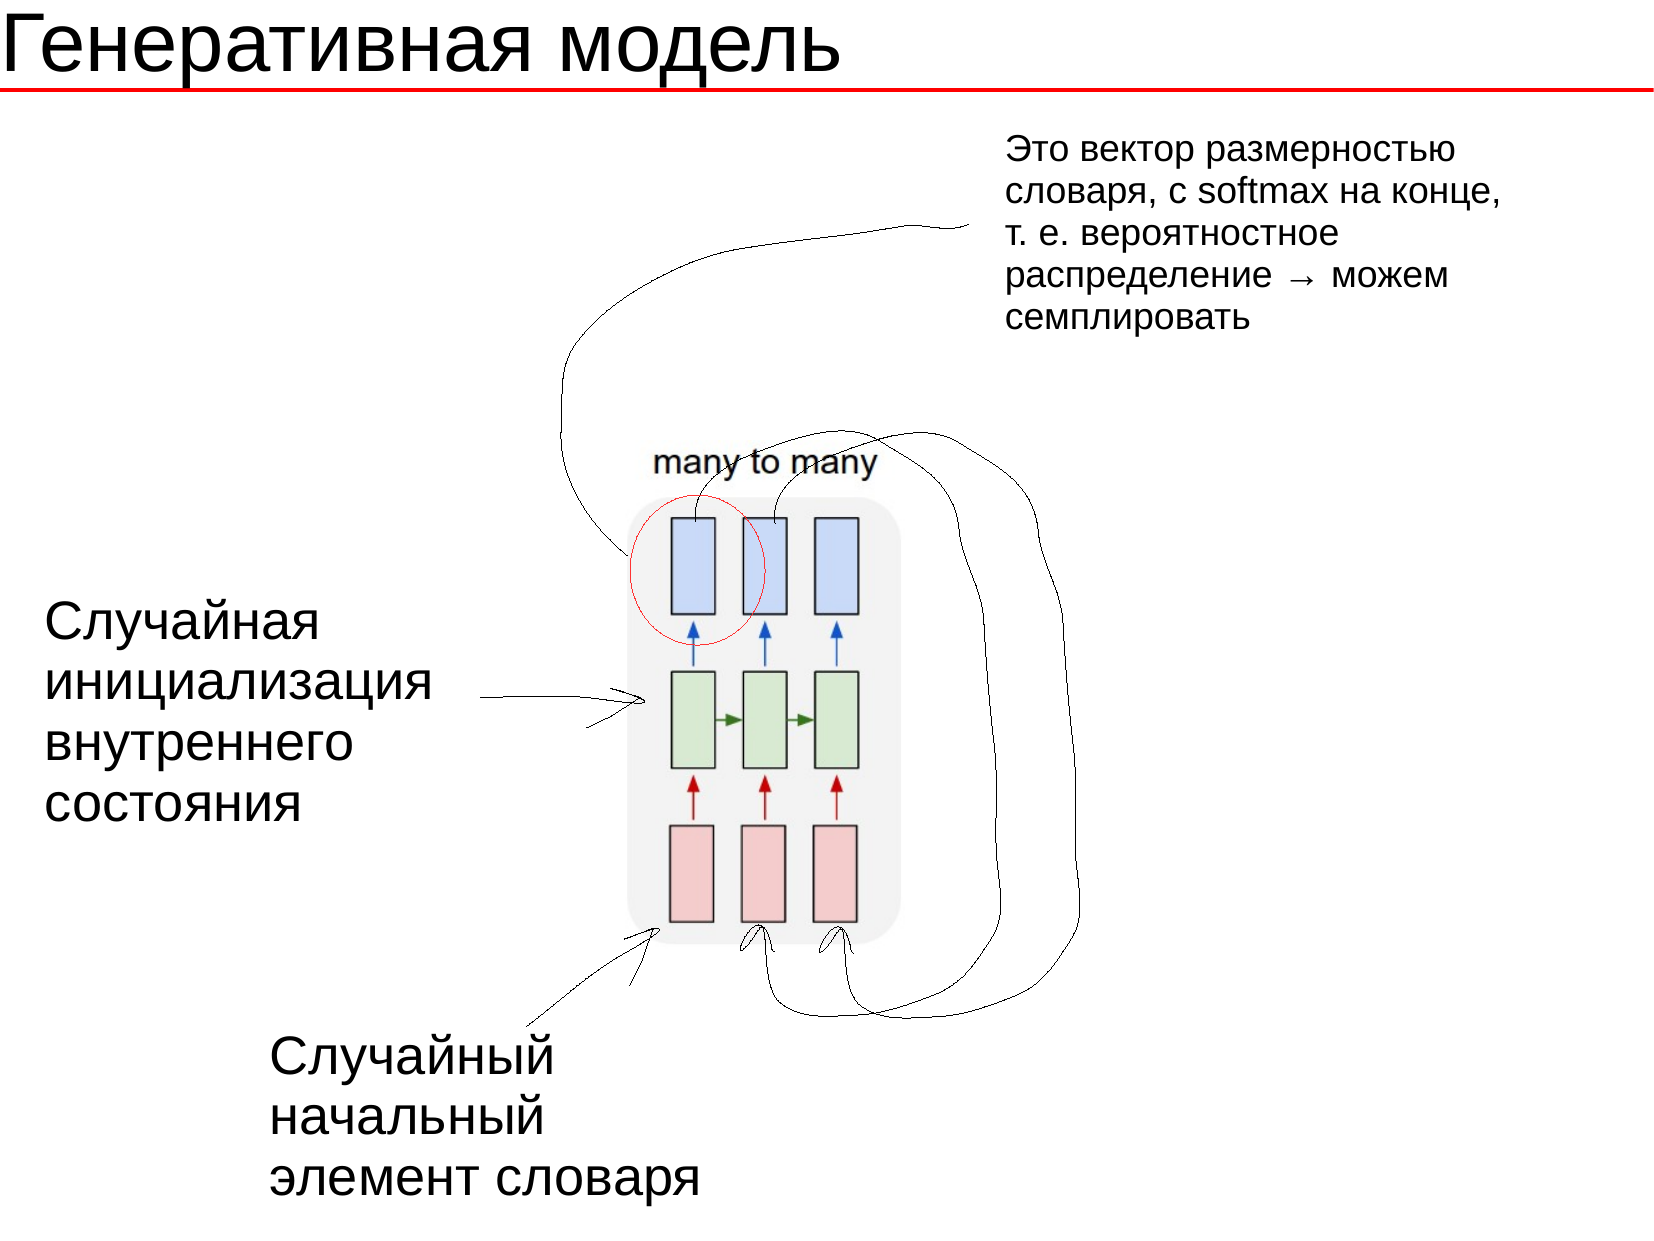

# Генеративная модель
Это вектор размерностью словаря, с softmax на конце, т. е. вероятностное распределение → можем семплировать
Случайная инициализация внутреннего состояния
Случайный начальный элемент словаря